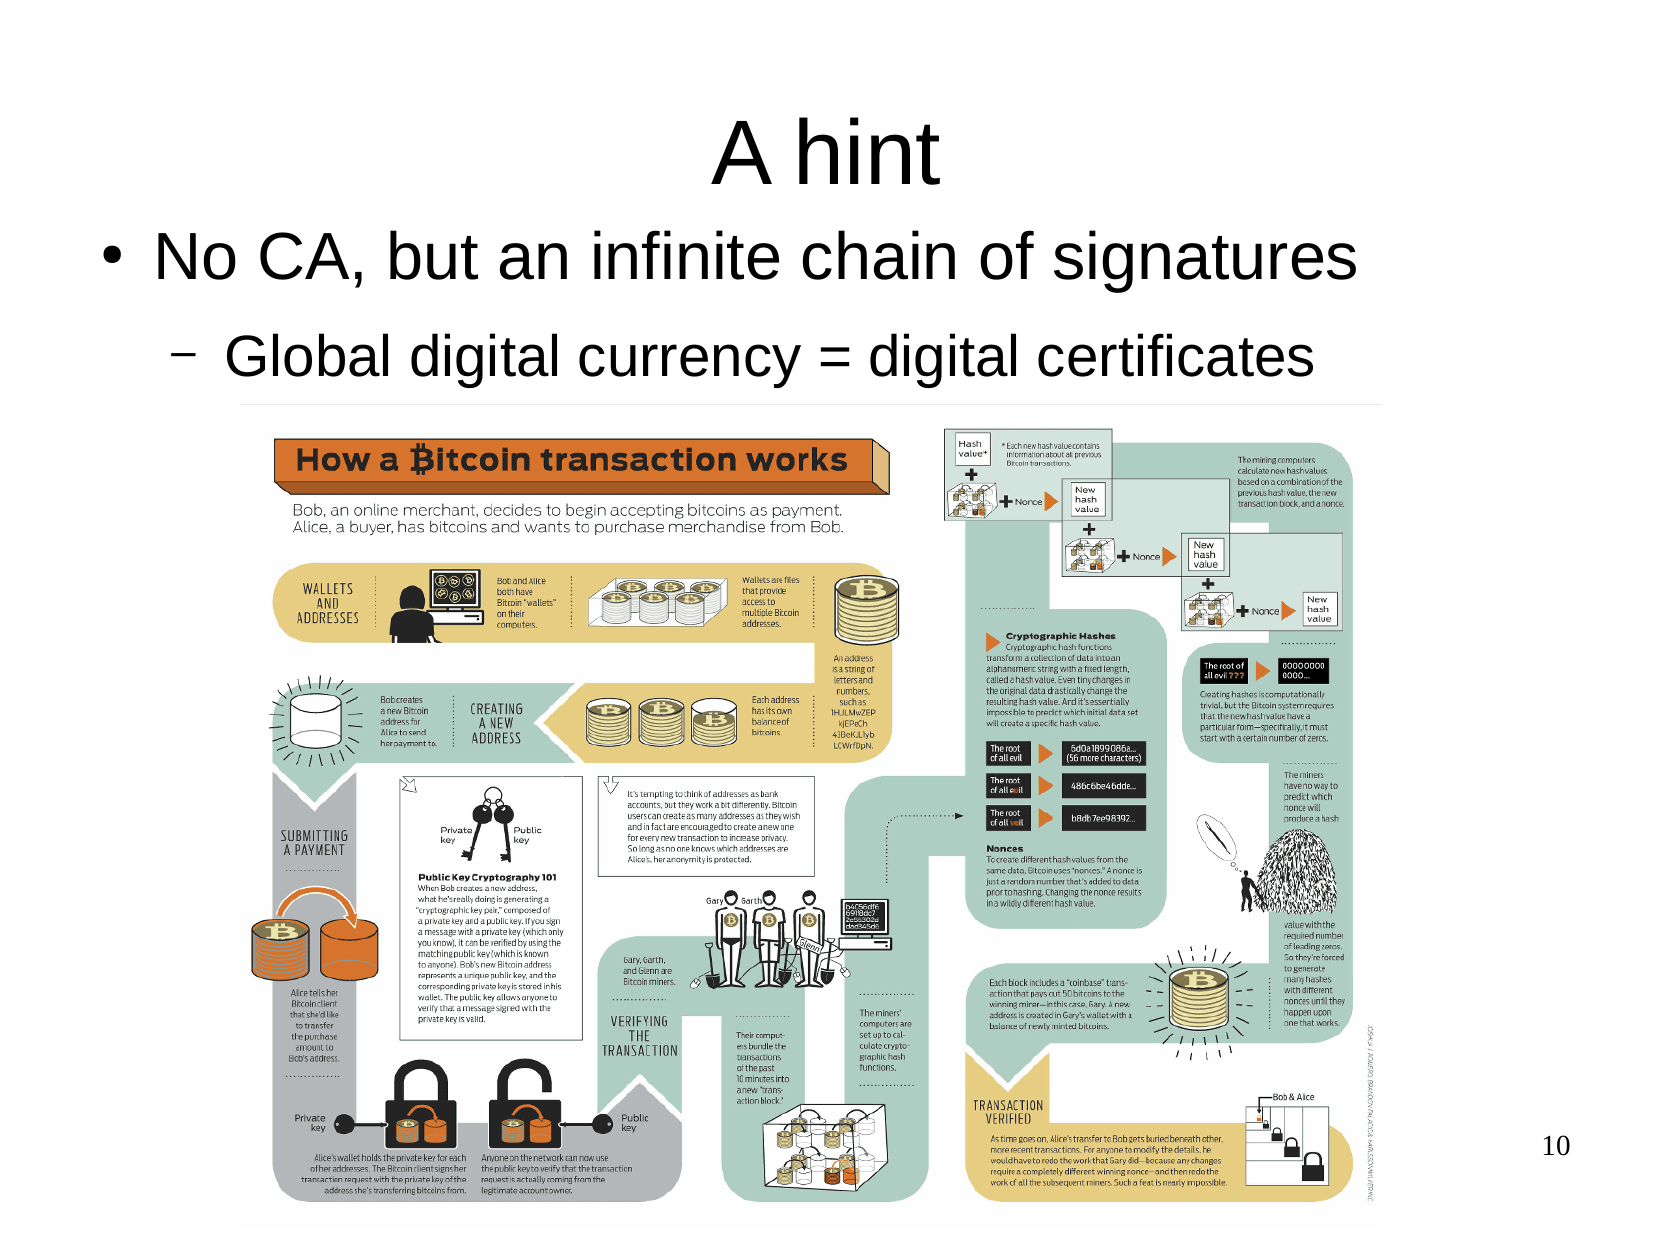

# A hint
No CA, but an infinite chain of signatures
Global digital currency = digital certificates
ATLAS-D Physics Meeting 2017
10